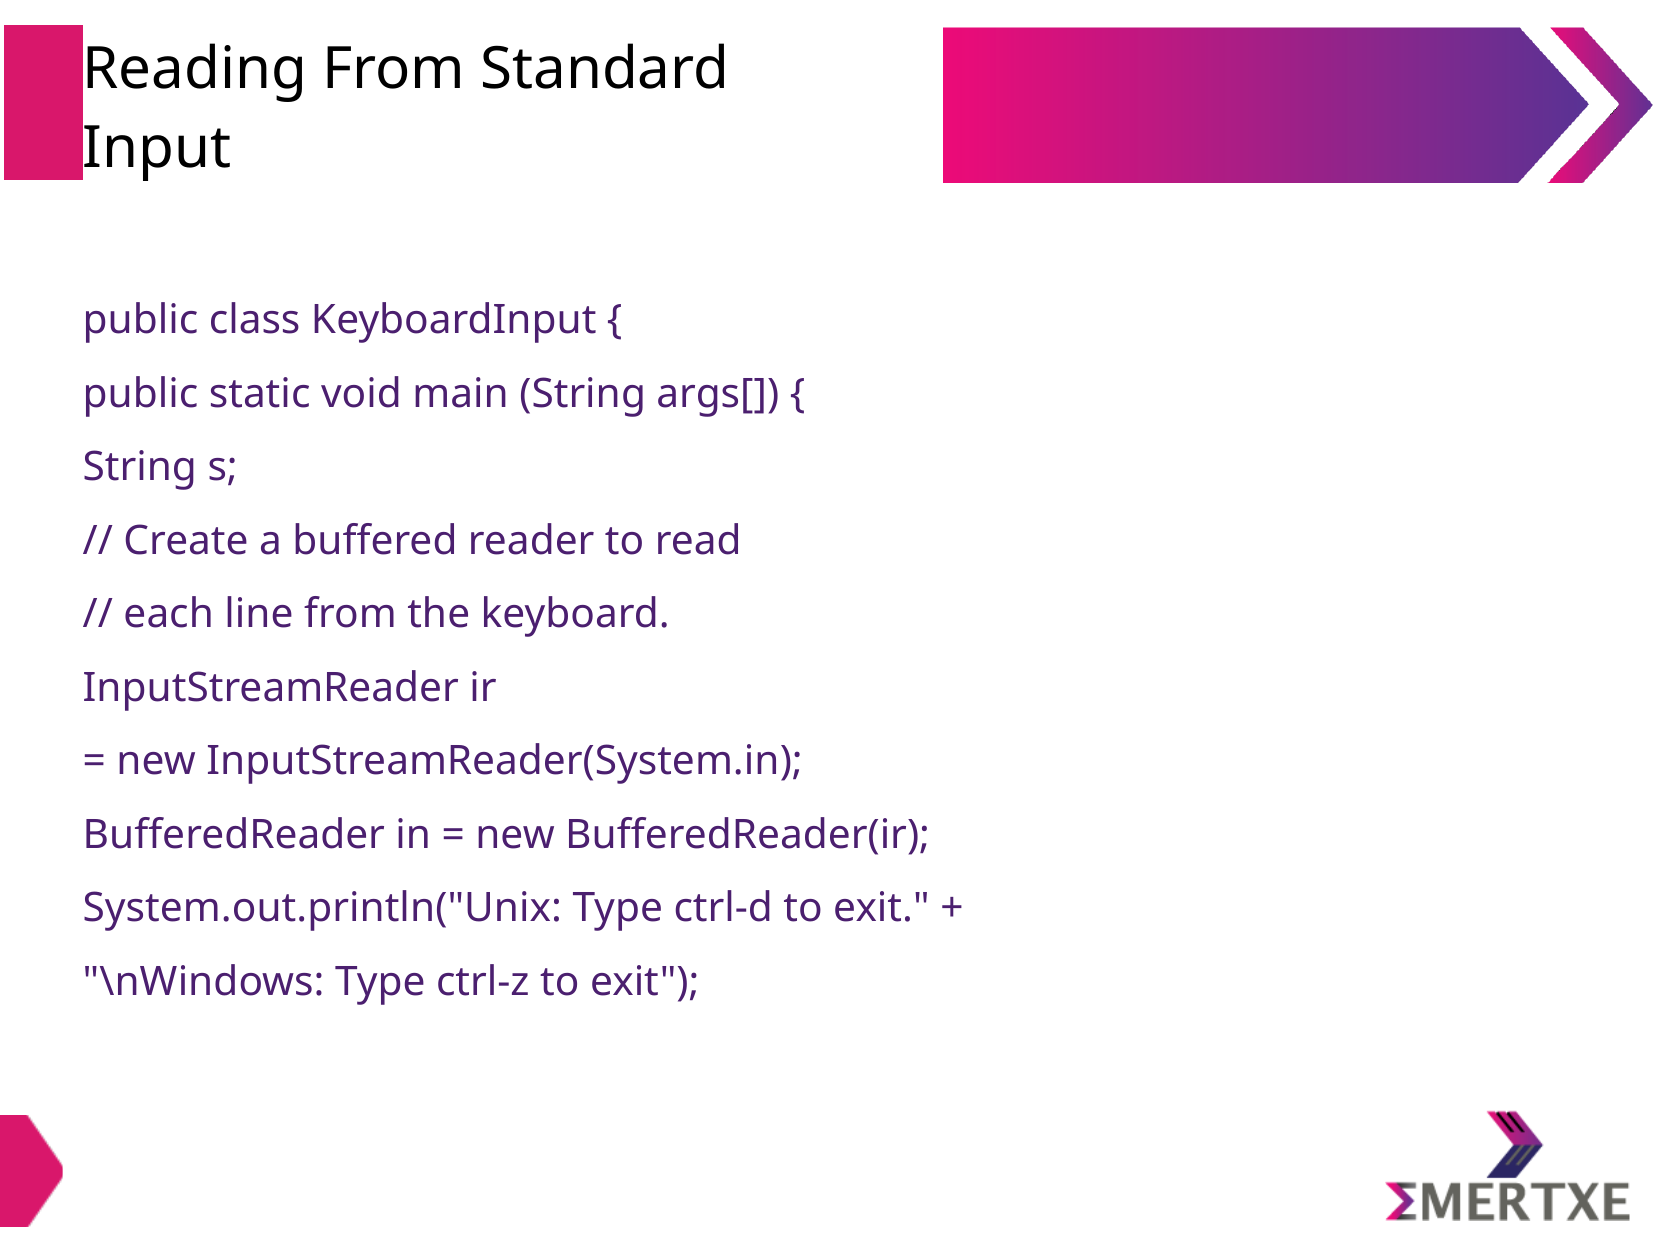

# Reading From Standard Input
public class KeyboardInput {
public static void main (String args[]) {
String s;
// Create a buffered reader to read
// each line from the keyboard.
InputStreamReader ir
= new InputStreamReader(System.in);
BufferedReader in = new BufferedReader(ir);
System.out.println("Unix: Type ctrl-d to exit." +
"\nWindows: Type ctrl-z to exit");